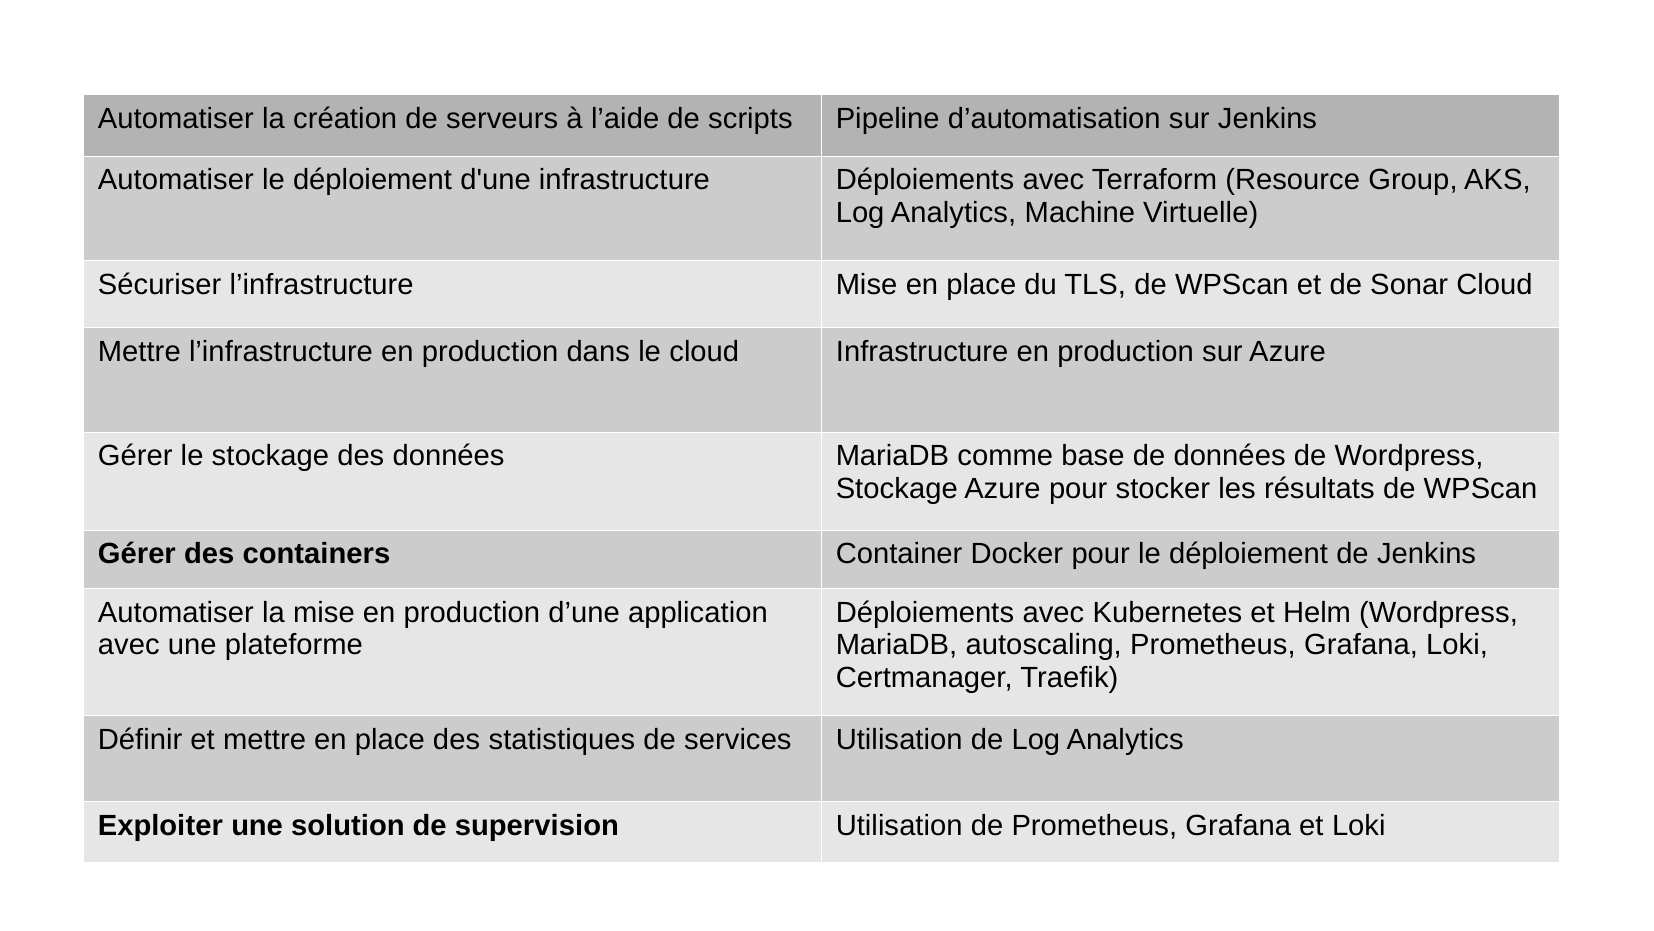

| Automatiser la création de serveurs à l’aide de scripts | Pipeline d’automatisation sur Jenkins |
| --- | --- |
| Automatiser le déploiement d'une infrastructure | Déploiements avec Terraform (Resource Group, AKS, Log Analytics, Machine Virtuelle) |
| Sécuriser l’infrastructure | Mise en place du TLS, de WPScan et de Sonar Cloud |
| Mettre l’infrastructure en production dans le cloud | Infrastructure en production sur Azure |
| Gérer le stockage des données | MariaDB comme base de données de Wordpress, Stockage Azure pour stocker les résultats de WPScan |
| Gérer des containers | Container Docker pour le déploiement de Jenkins |
| Automatiser la mise en production d’une application avec une plateforme | Déploiements avec Kubernetes et Helm (Wordpress, MariaDB, autoscaling, Prometheus, Grafana, Loki, Certmanager, Traefik) |
| Définir et mettre en place des statistiques de services | Utilisation de Log Analytics |
| Exploiter une solution de supervision | Utilisation de Prometheus, Grafana et Loki |